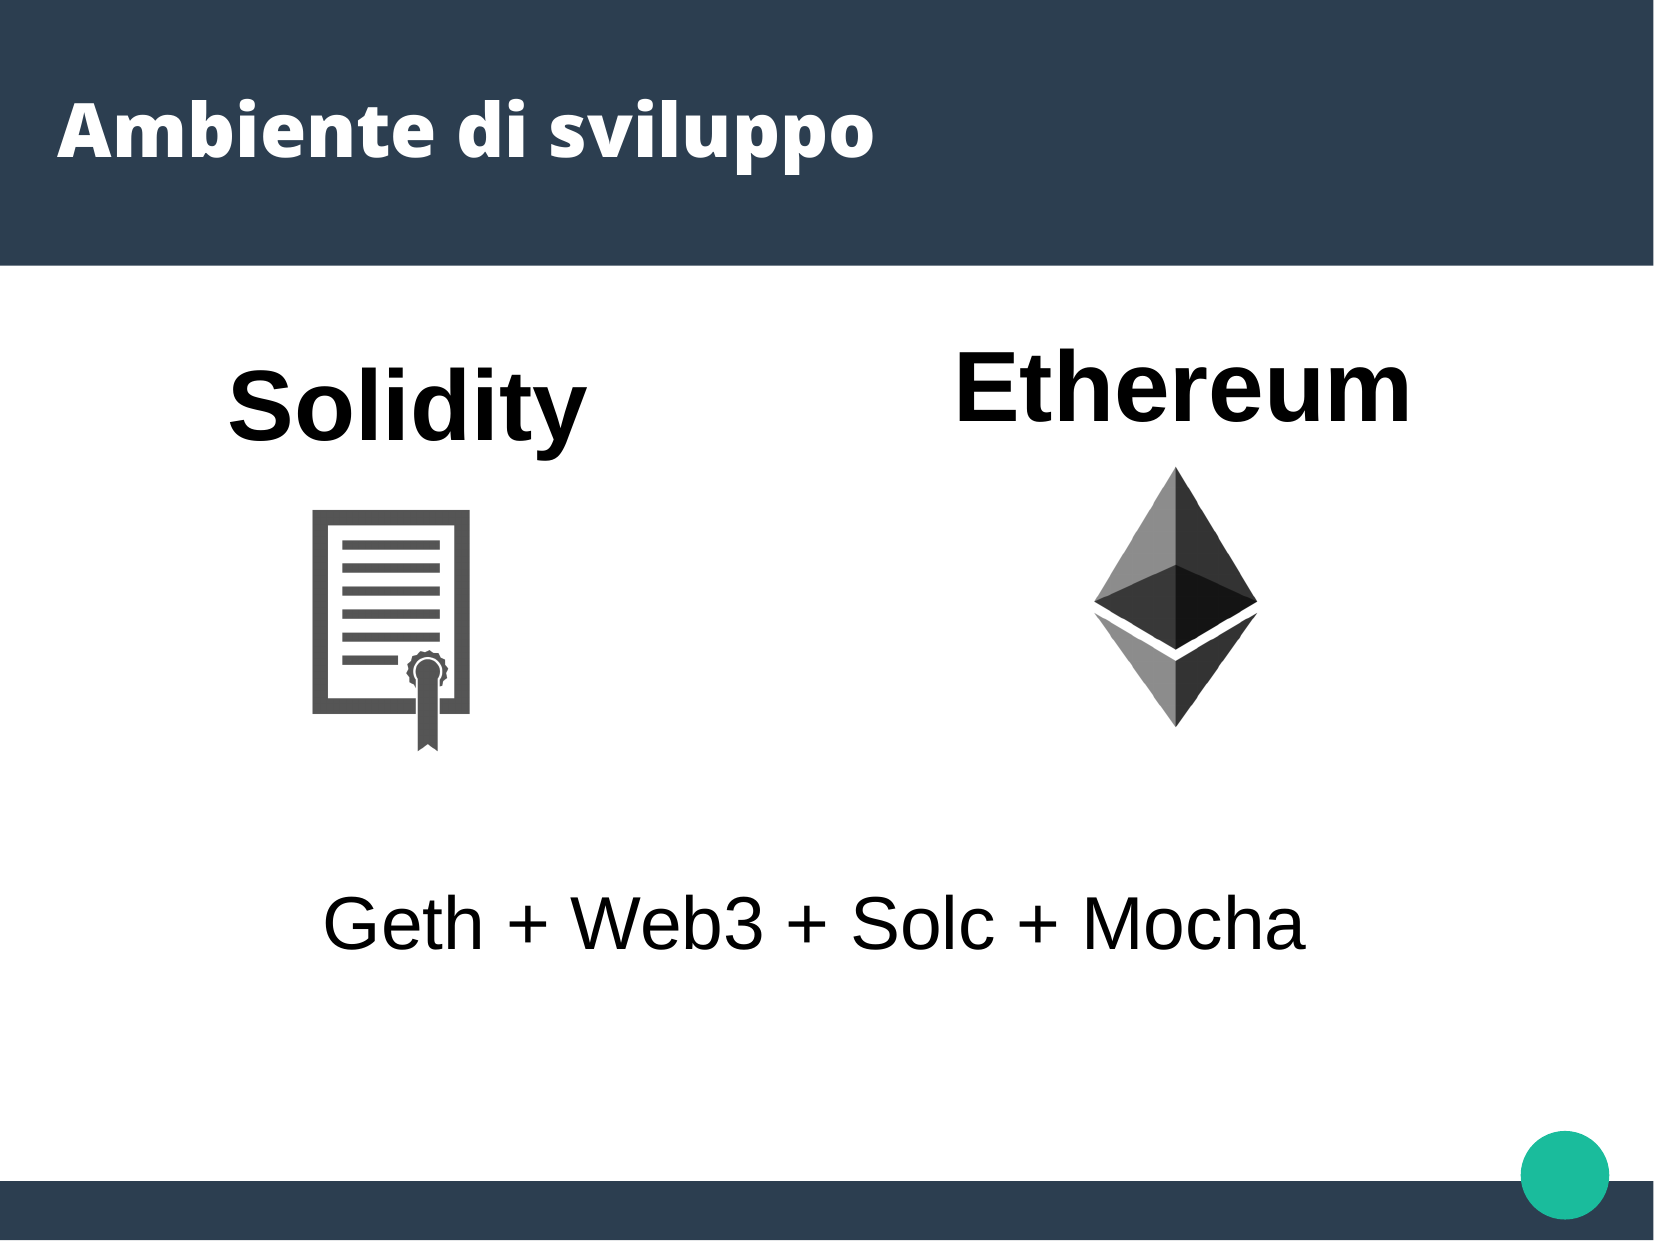

# Ambiente di sviluppo
Ethereum
Solidity
Geth + Web3 + Solc + Mocha